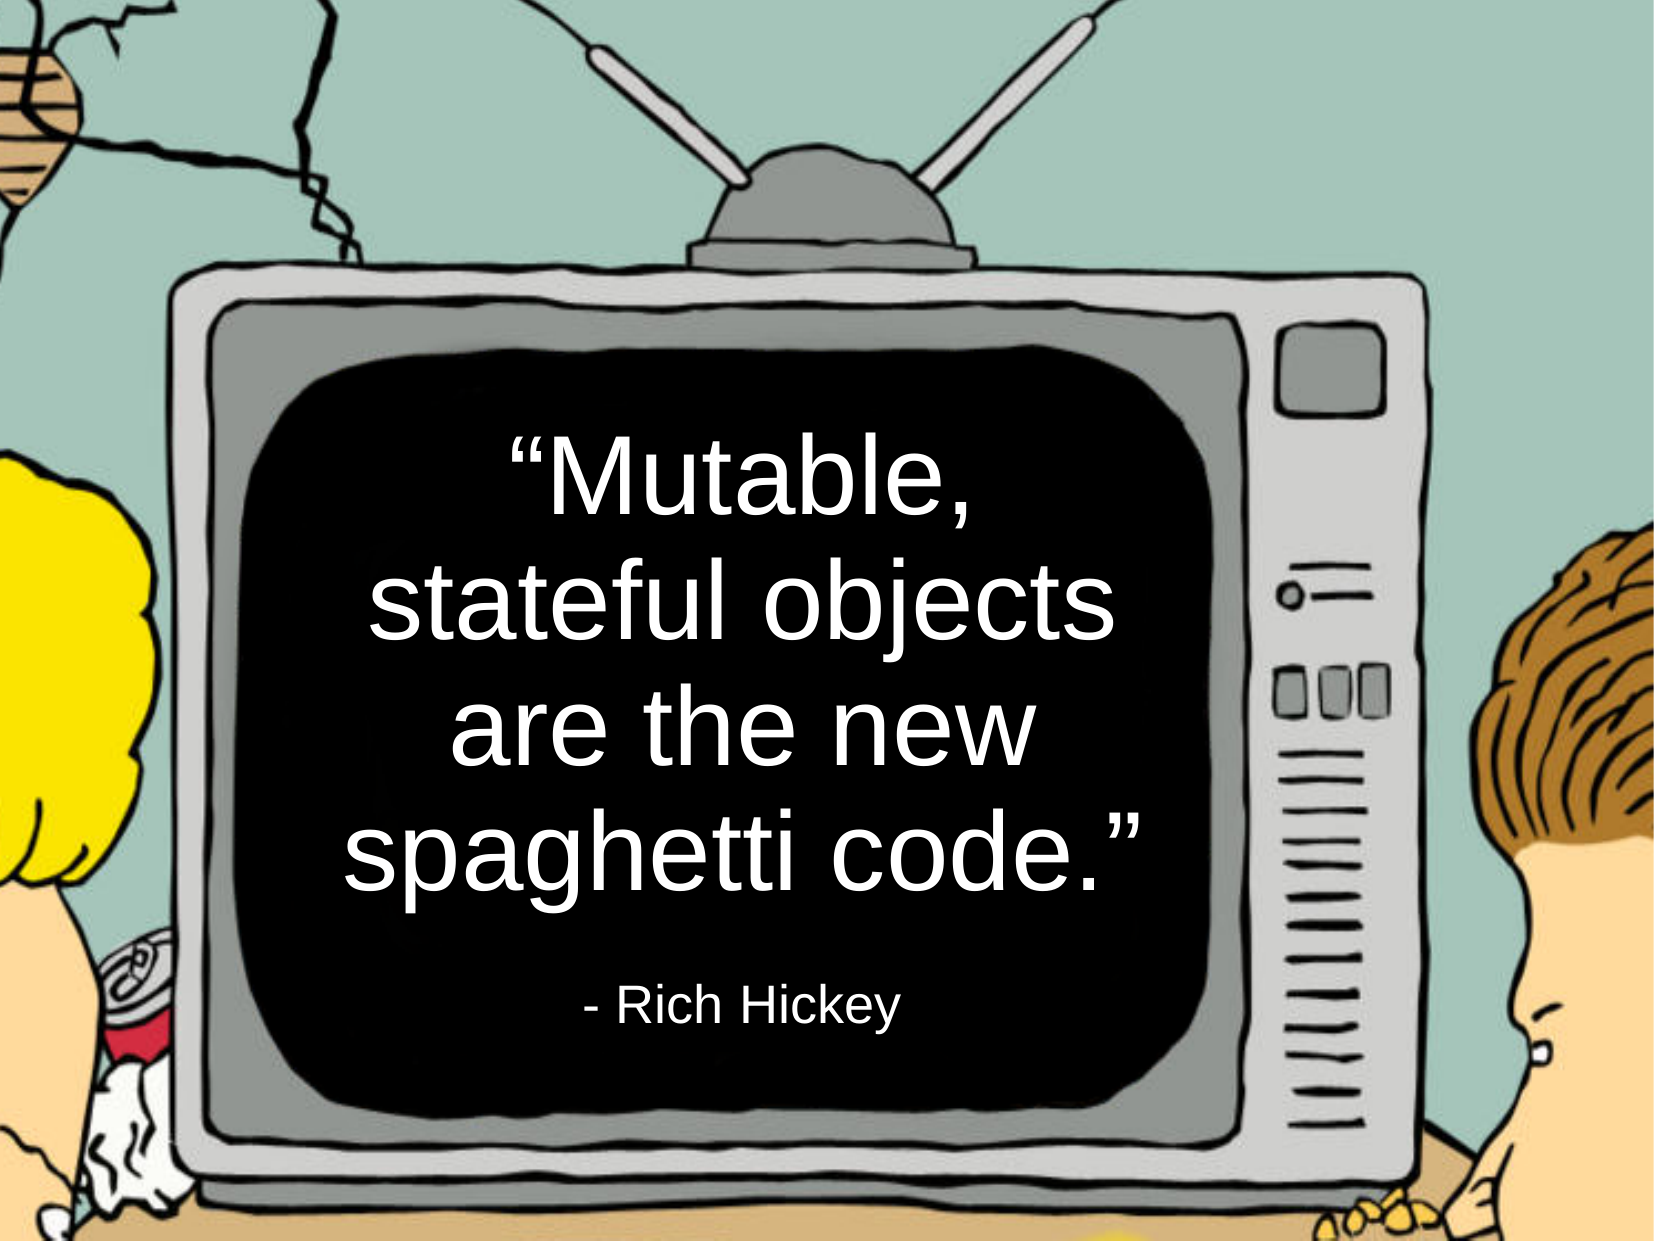

“Mutable,
stateful objects
are the new
spaghetti code.”
- Rich Hickey